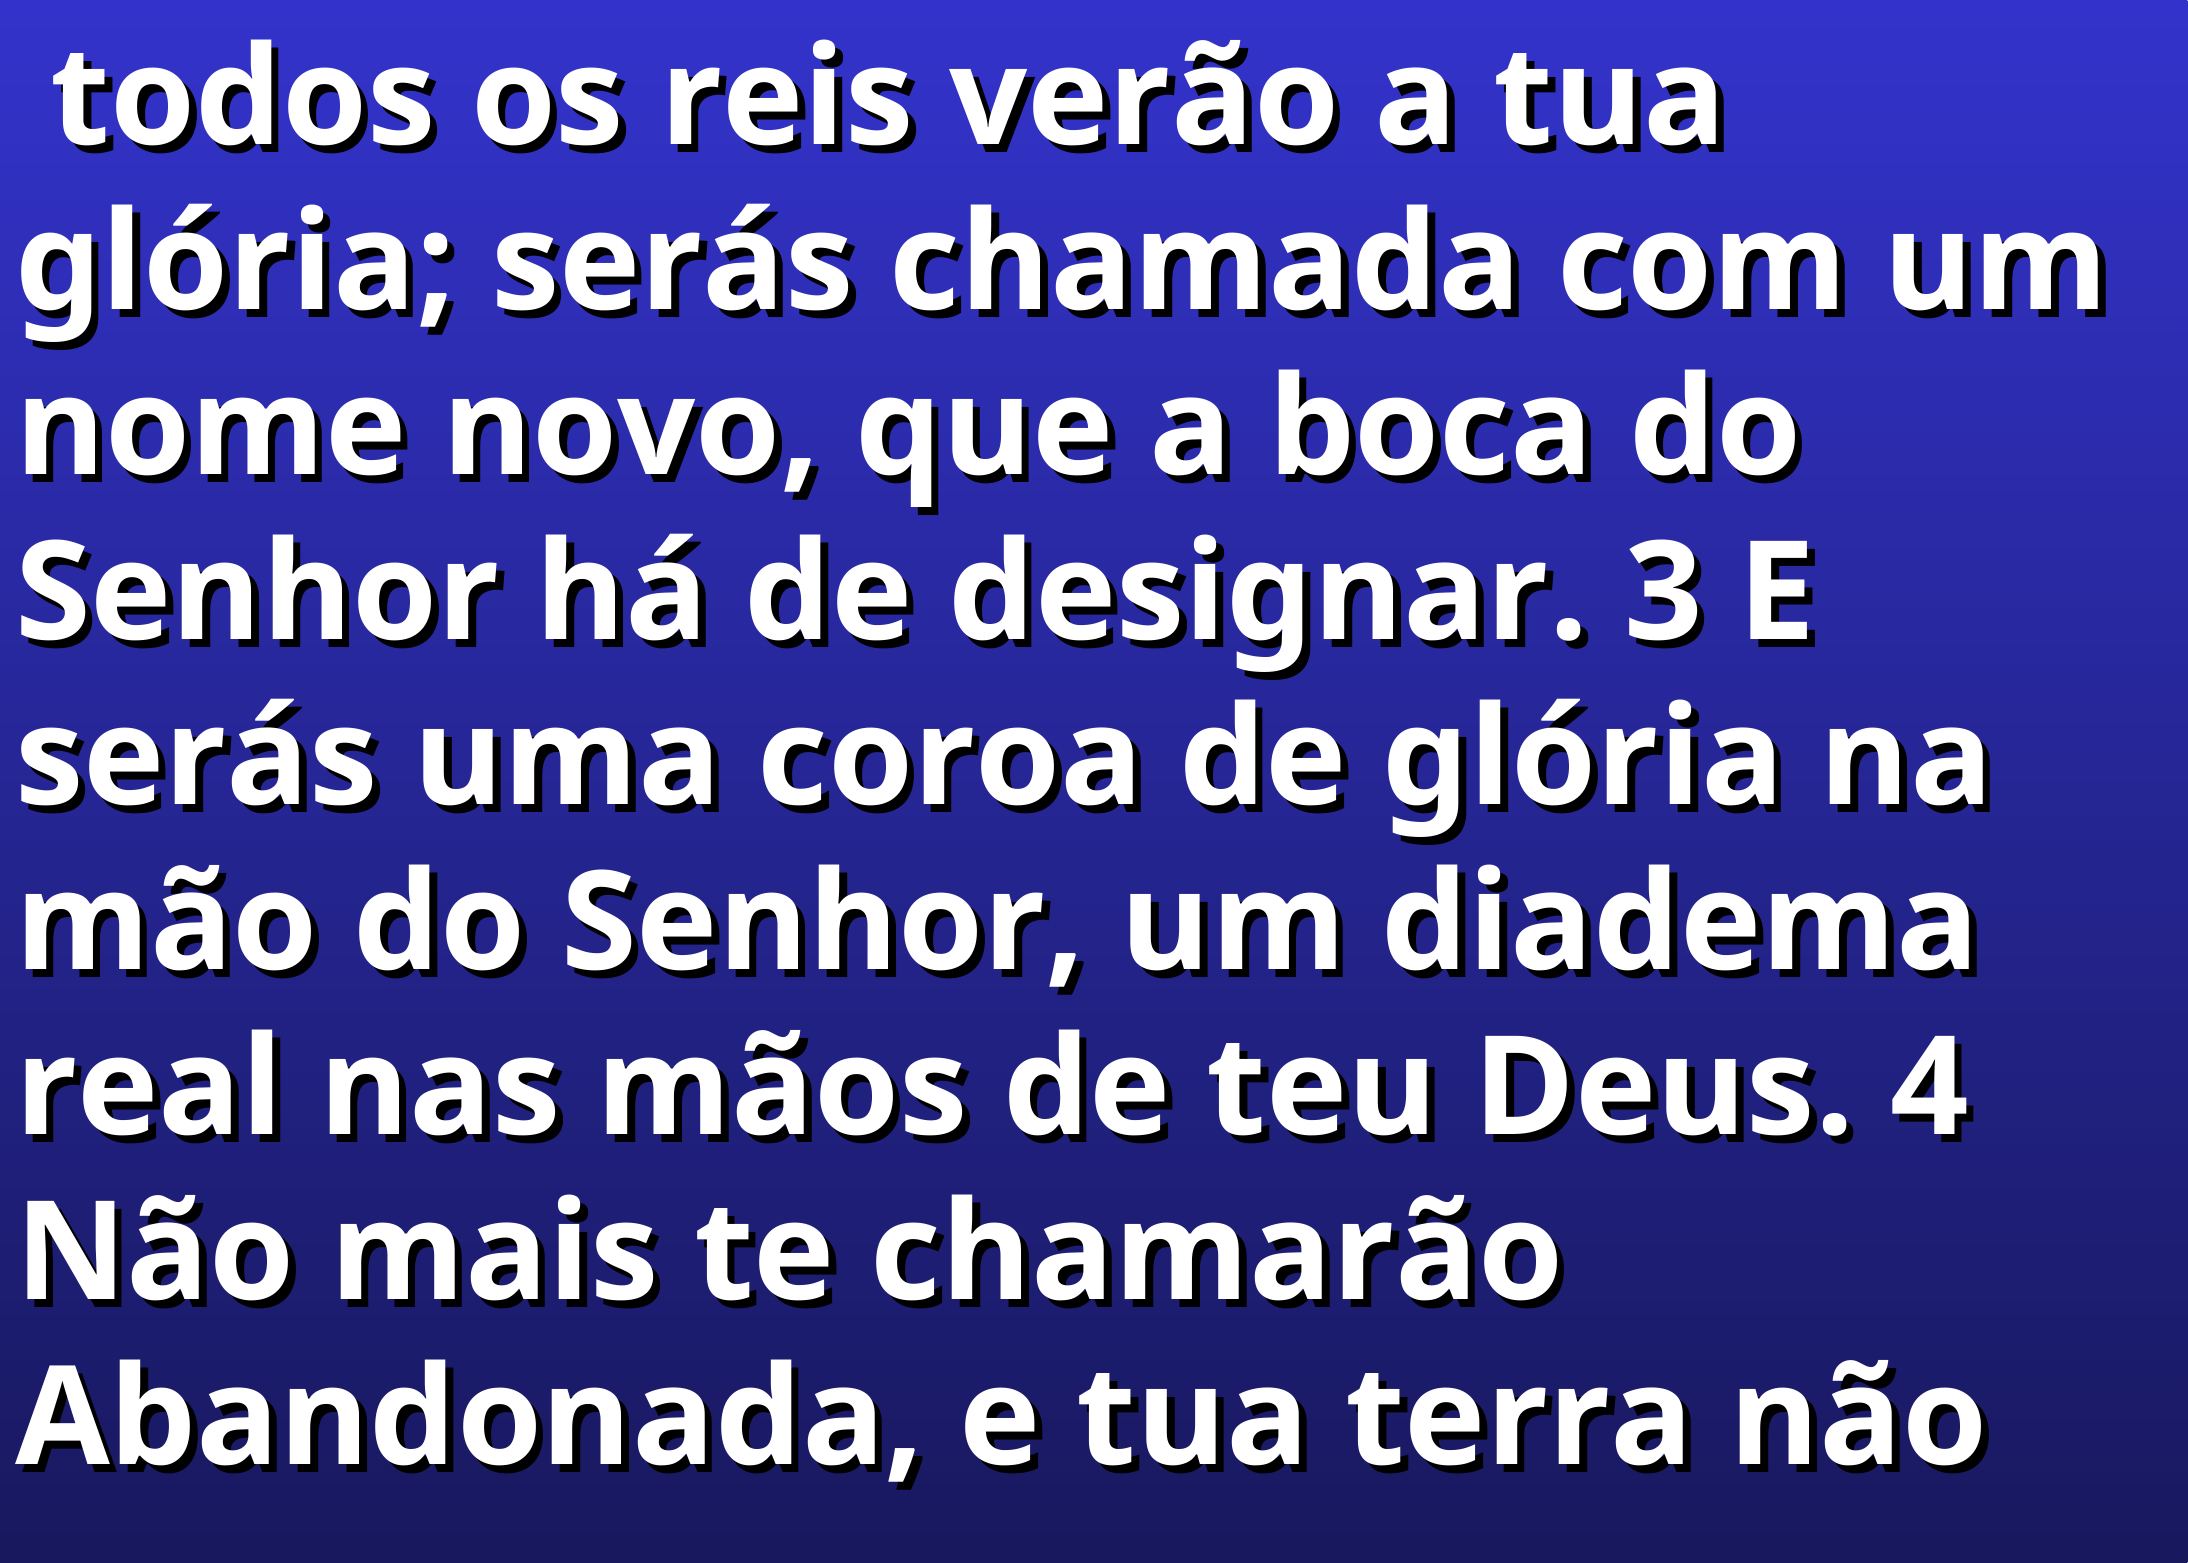

todos os reis verão a tua glória; serás chamada com um nome novo, que a boca do Senhor há de designar. 3 E serás uma coroa de glória na mão do Senhor, um diadema real nas mãos de teu Deus. 4 Não mais te chamarão Abandonada, e tua terra não